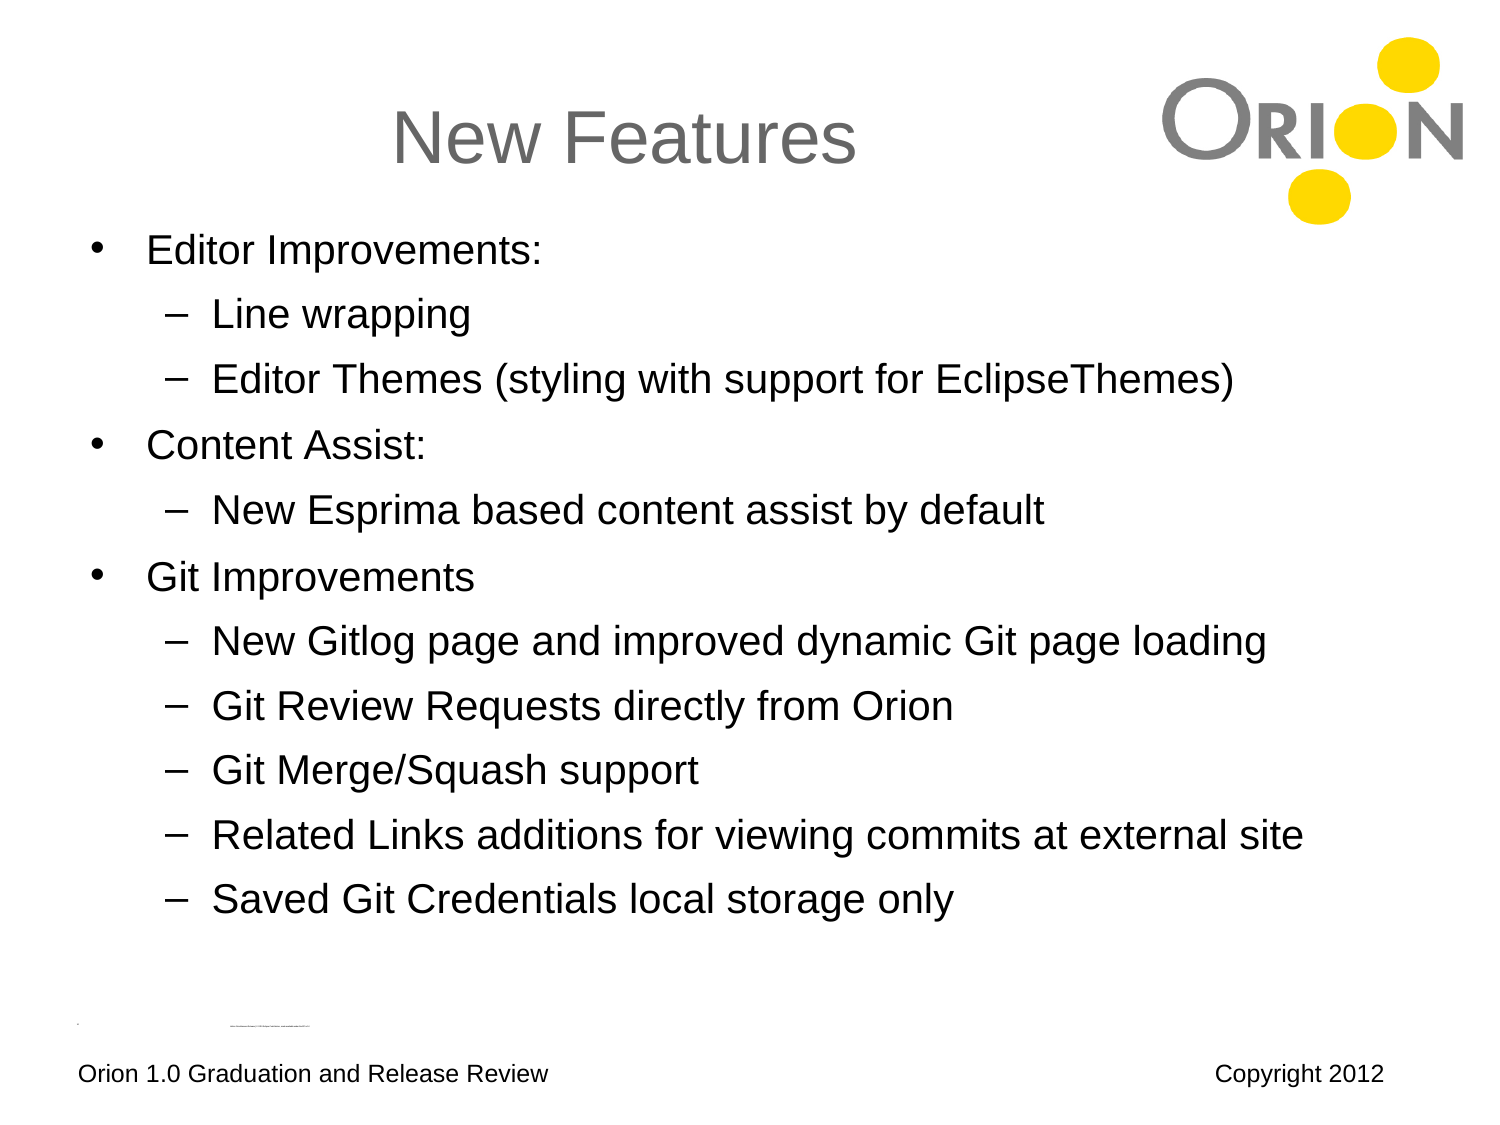

# New Features
Editor Improvements:
Line wrapping
Editor Themes (styling with support for EclipseThemes)
Content Assist:
New Esprima based content assist by default
Git Improvements
New Gitlog page and improved dynamic Git page loading
Git Review Requests directly from Orion
Git Merge/Squash support
Related Links additions for viewing commits at external site
Saved Git Credentials local storage only
10
Copyright 2011